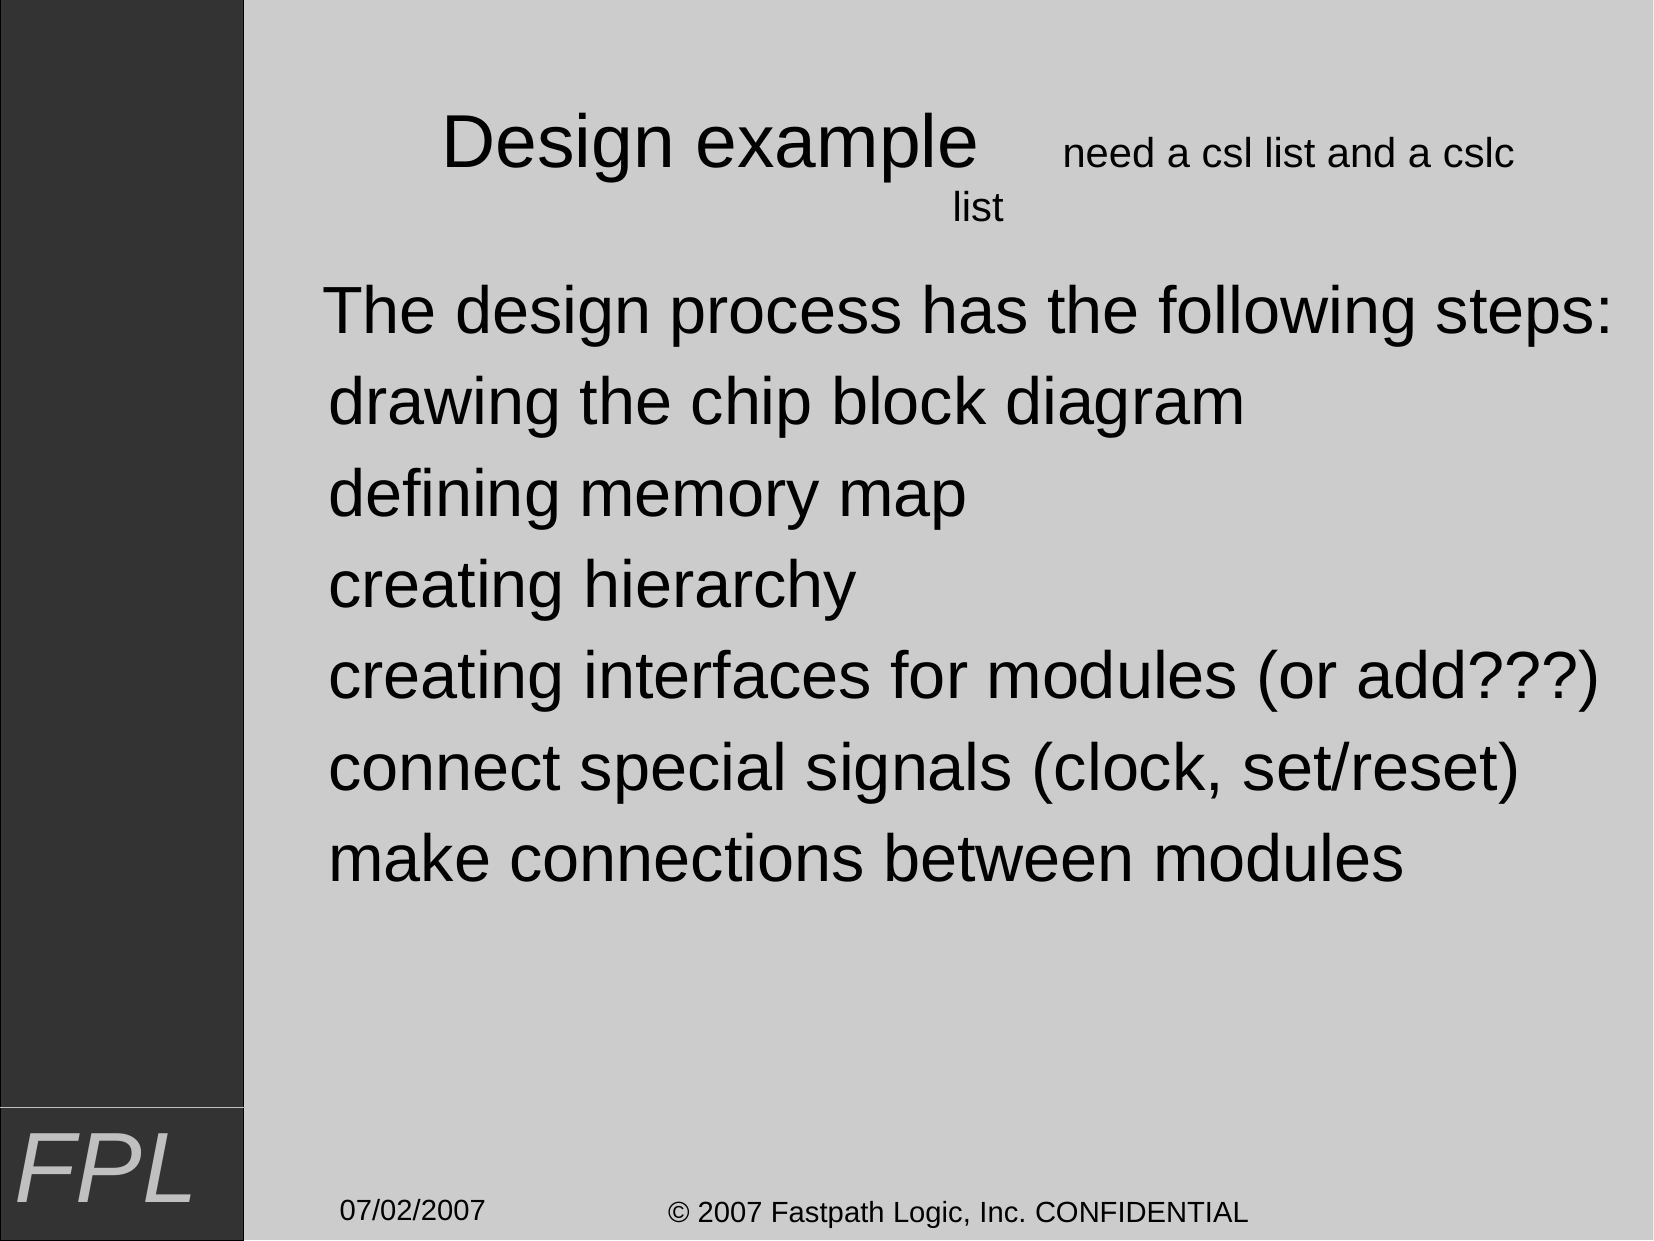

# Design example need a csl list and a cslc list
The design process has the following steps:
drawing the chip block diagram
defining memory map
creating hierarchy
creating interfaces for modules (or add???)
connect special signals (clock, set/reset)
make connections between modules
07/02/2007
© 2007 FASTPATH LOGIC INC.